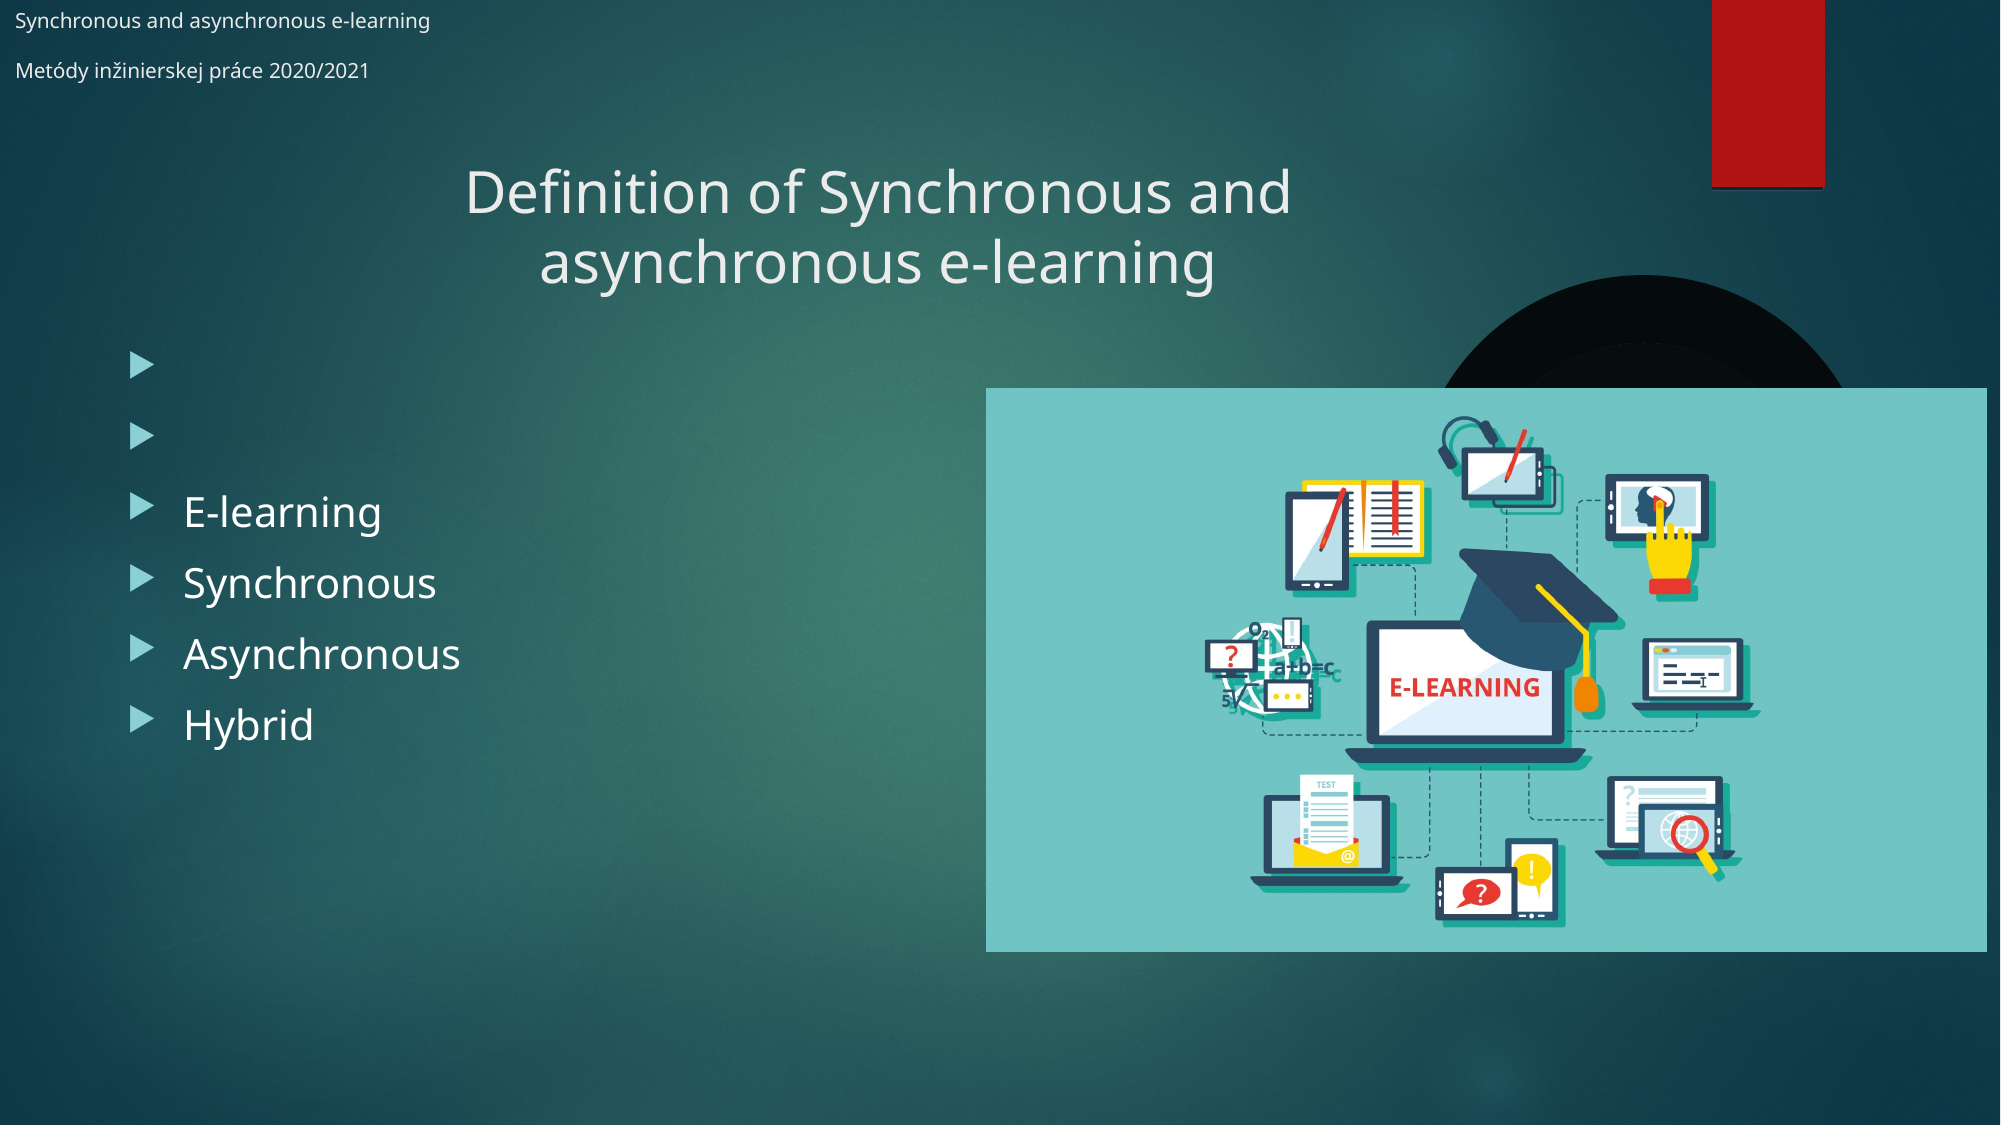

# Synchronous and asynchronous e-learning Metódy inžinierskej práce 2020/2021
Definition of Synchronous and asynchronous e-learning
E-learning
Synchronous
Asynchronous
Hybrid